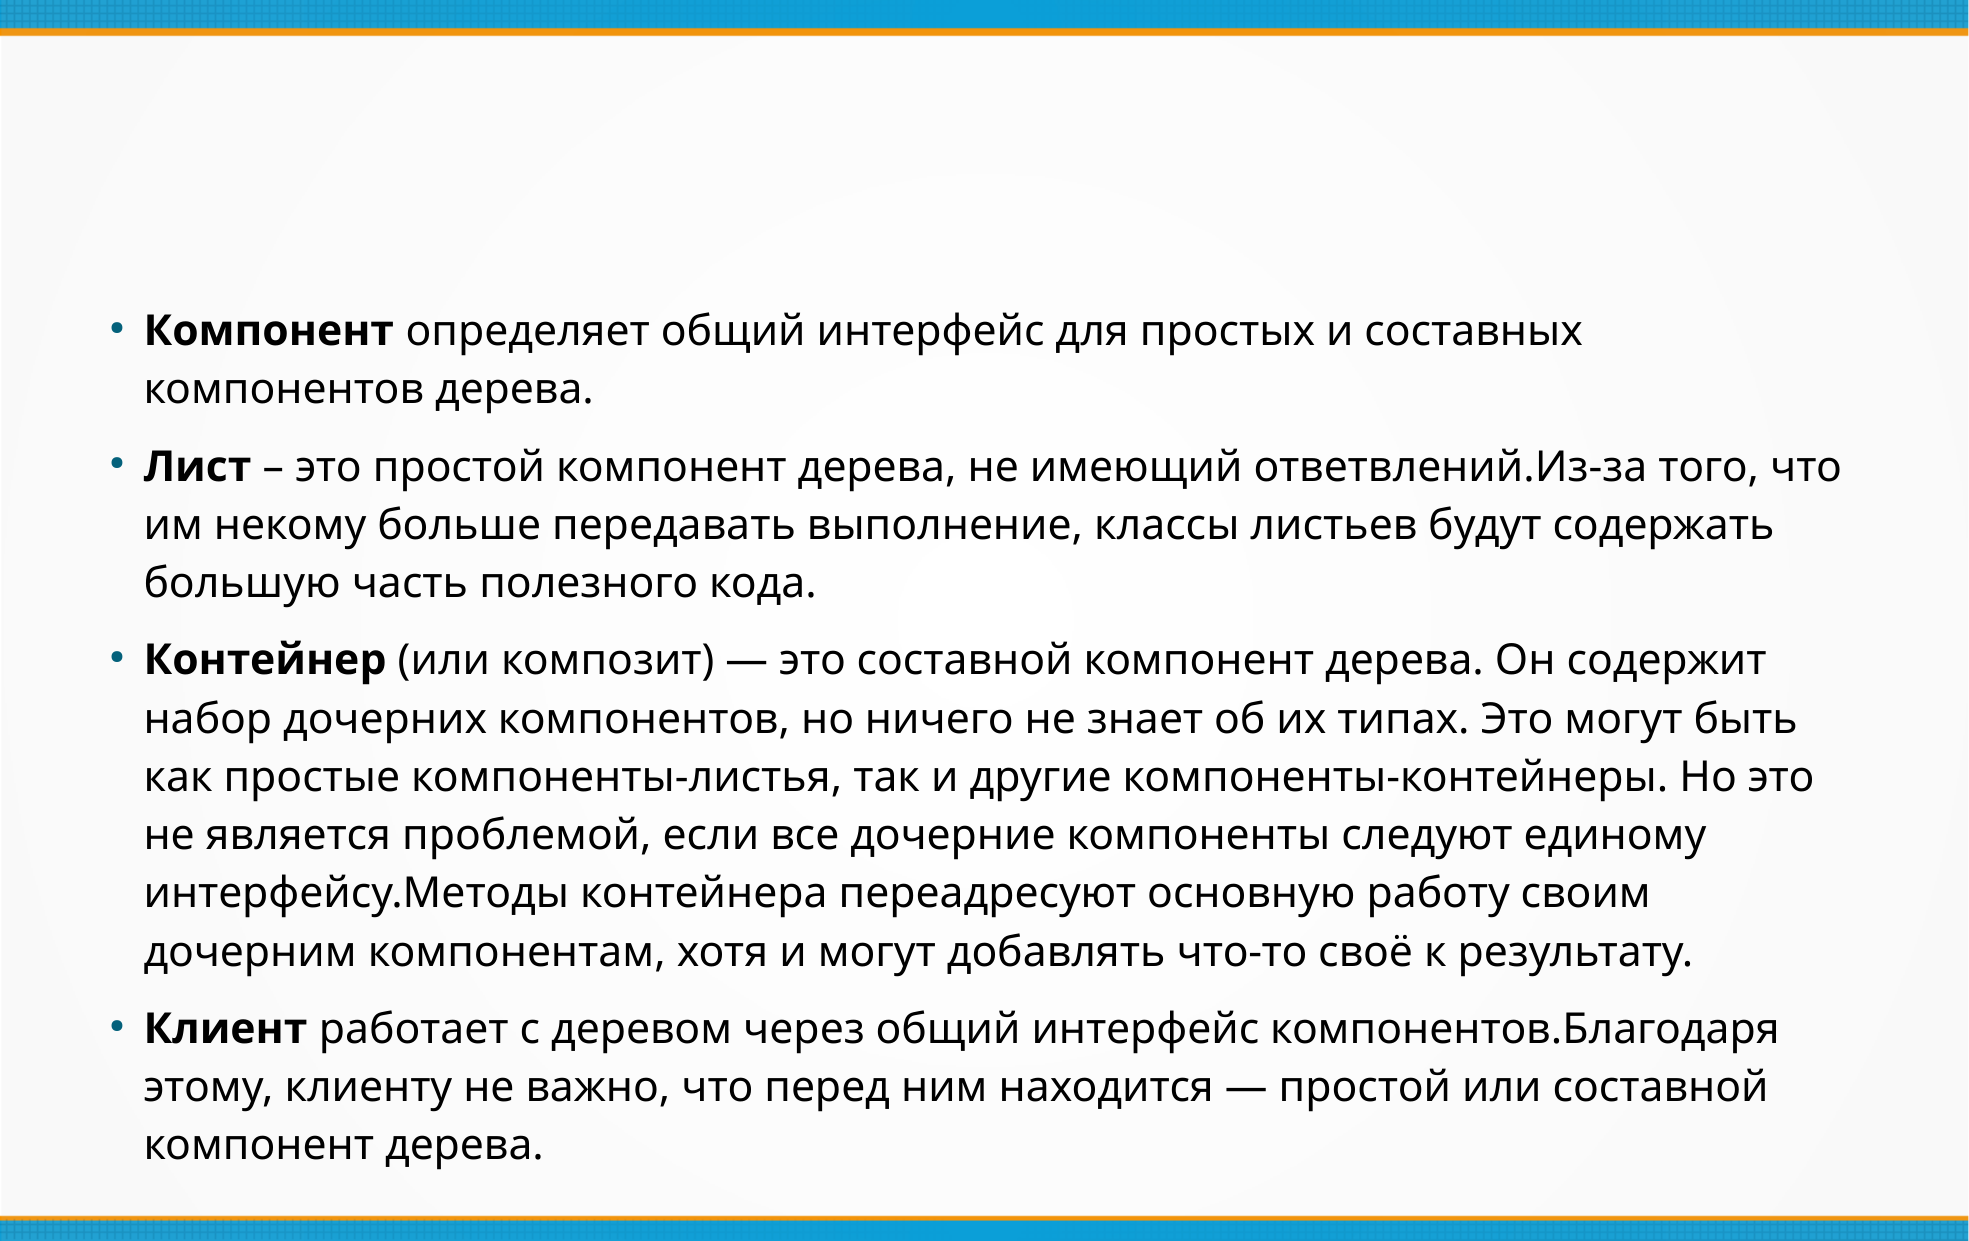

#
Компонент определяет общий интерфейс для простых и составных компонентов дерева.
Лист – это простой компонент дерева, не имеющий ответвлений.Из-за того, что им некому больше передавать выполнение, классы листьев будут содержать большую часть полезного кода.
Контейнер (или композит) — это составной компонент дерева. Он содержит набор дочерних компонентов, но ничего не знает об их типах. Это могут быть как простые компоненты-листья, так и другие компоненты-контейнеры. Но это не является проблемой, если все дочерние компоненты следуют единому интерфейсу.Методы контейнера переадресуют основную работу своим дочерним компонентам, хотя и могут добавлять что-то своё к результату.
Клиент работает с деревом через общий интерфейс компонентов.Благодаря этому, клиенту не важно, что перед ним находится — простой или составной компонент дерева.